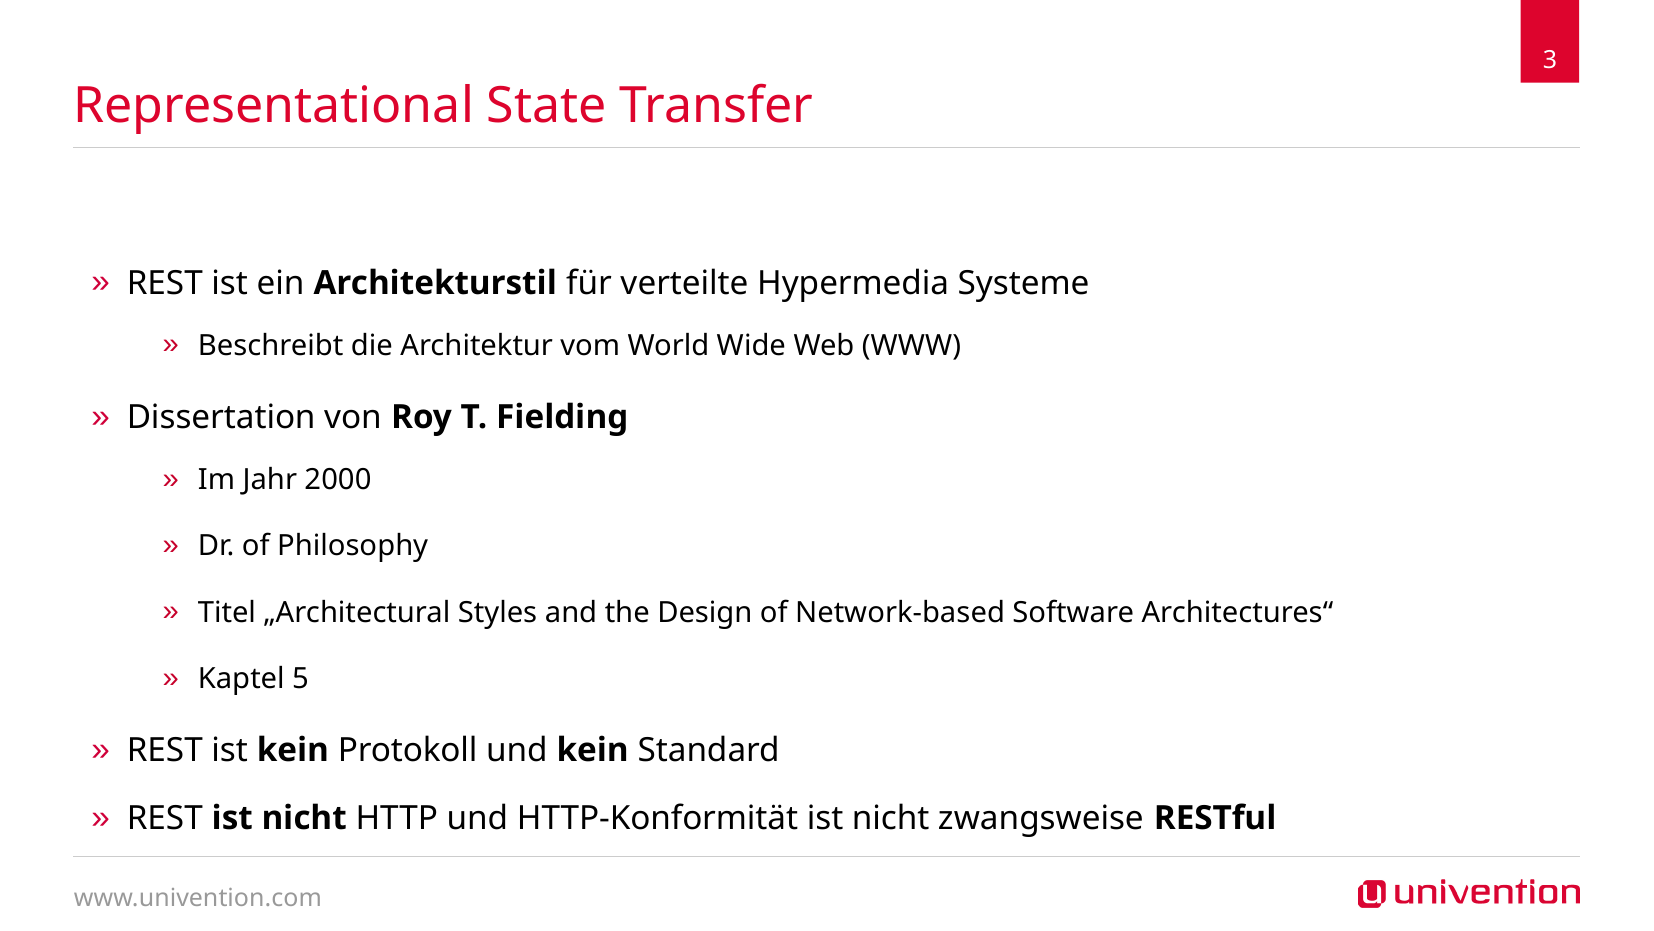

# Representational State Transfer
REST ist ein Architekturstil für verteilte Hypermedia Systeme
Beschreibt die Architektur vom World Wide Web (WWW)
Dissertation von Roy T. Fielding
Im Jahr 2000
Dr. of Philosophy
Titel „Architectural Styles and the Design of Network-based Software Architectures“
Kaptel 5
REST ist kein Protokoll und kein Standard
REST ist nicht HTTP und HTTP-Konformität ist nicht zwangsweise RESTful